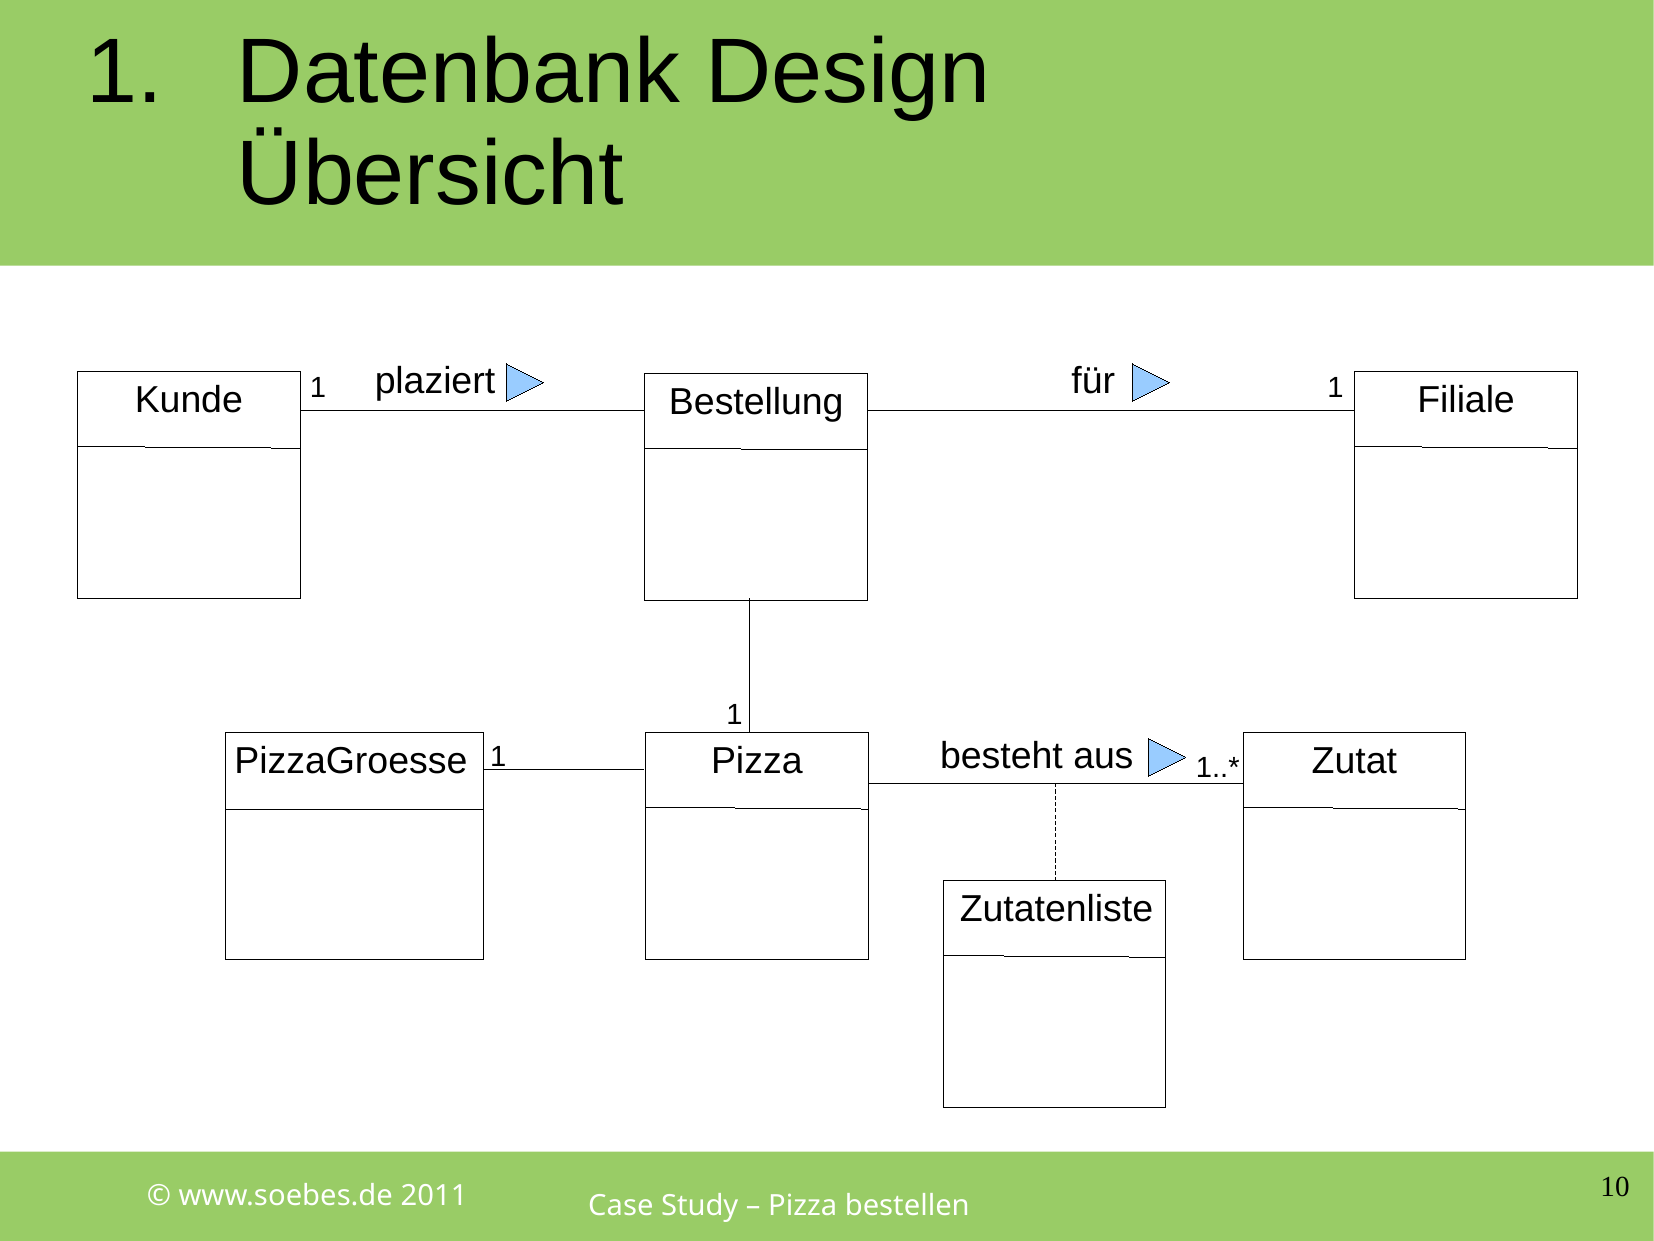

# 1.	Datenbank Design Übersicht
plaziert
für
1
1
Kunde
Filiale
Bestellung
1
besteht aus
PizzaGroesse
1
Pizza
Zutat
1..*
Zutatenliste
10